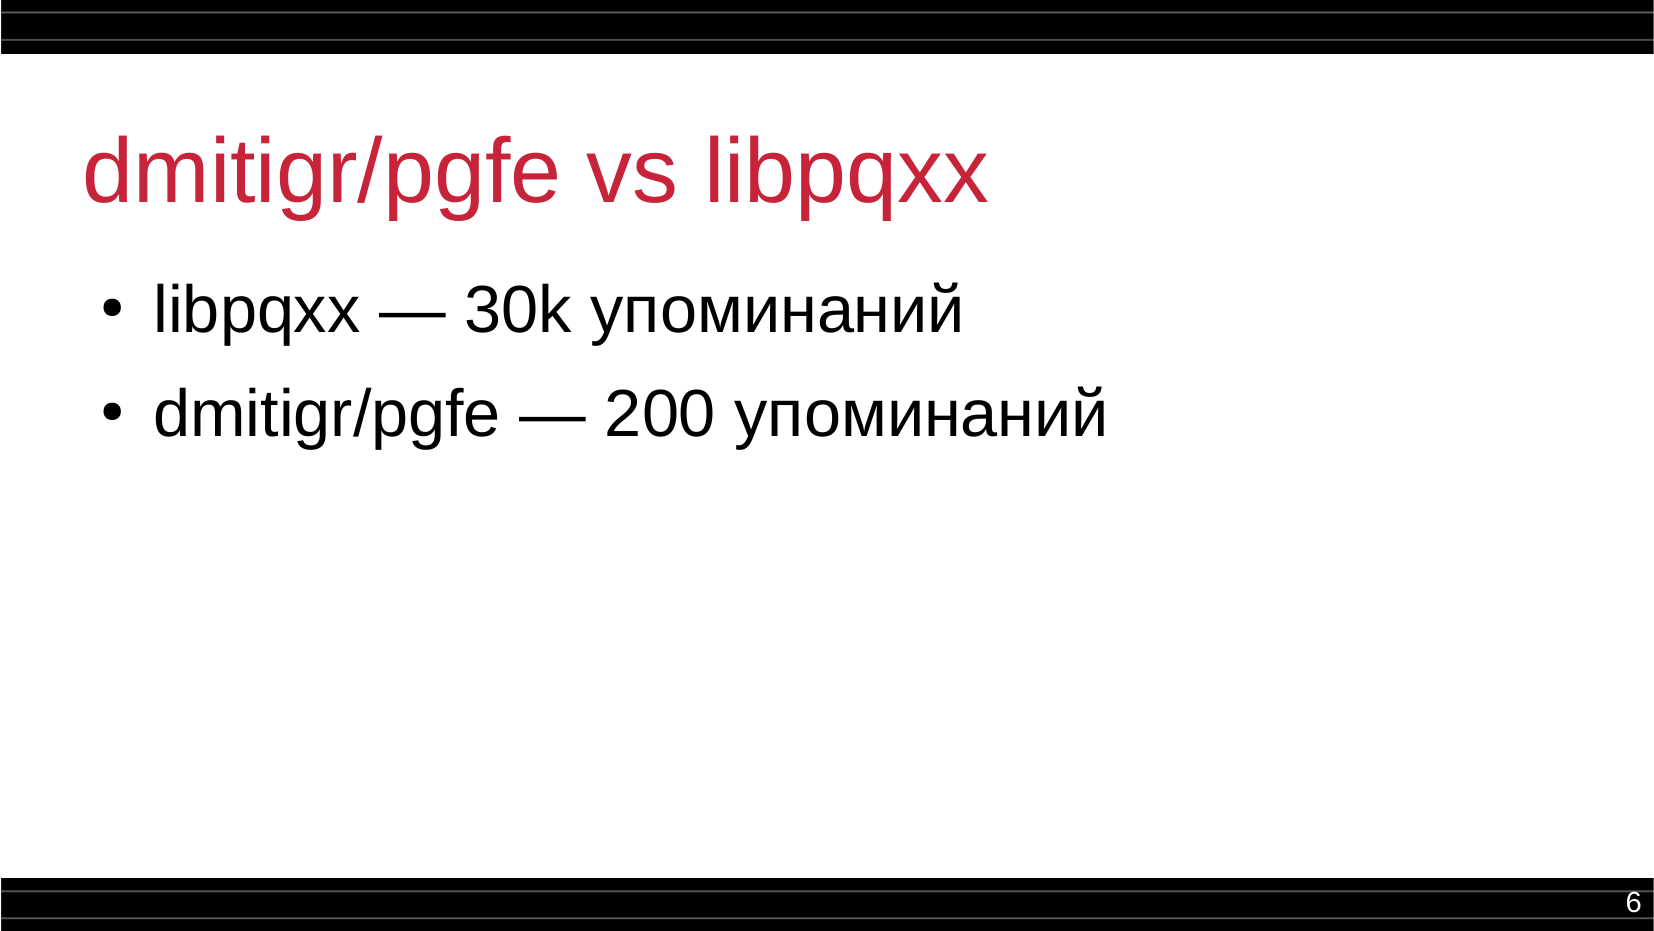

# dmitigr/pgfe vs libpqxx
libpqxx — 30k упоминаний
dmitigr/pgfe — 200 упоминаний